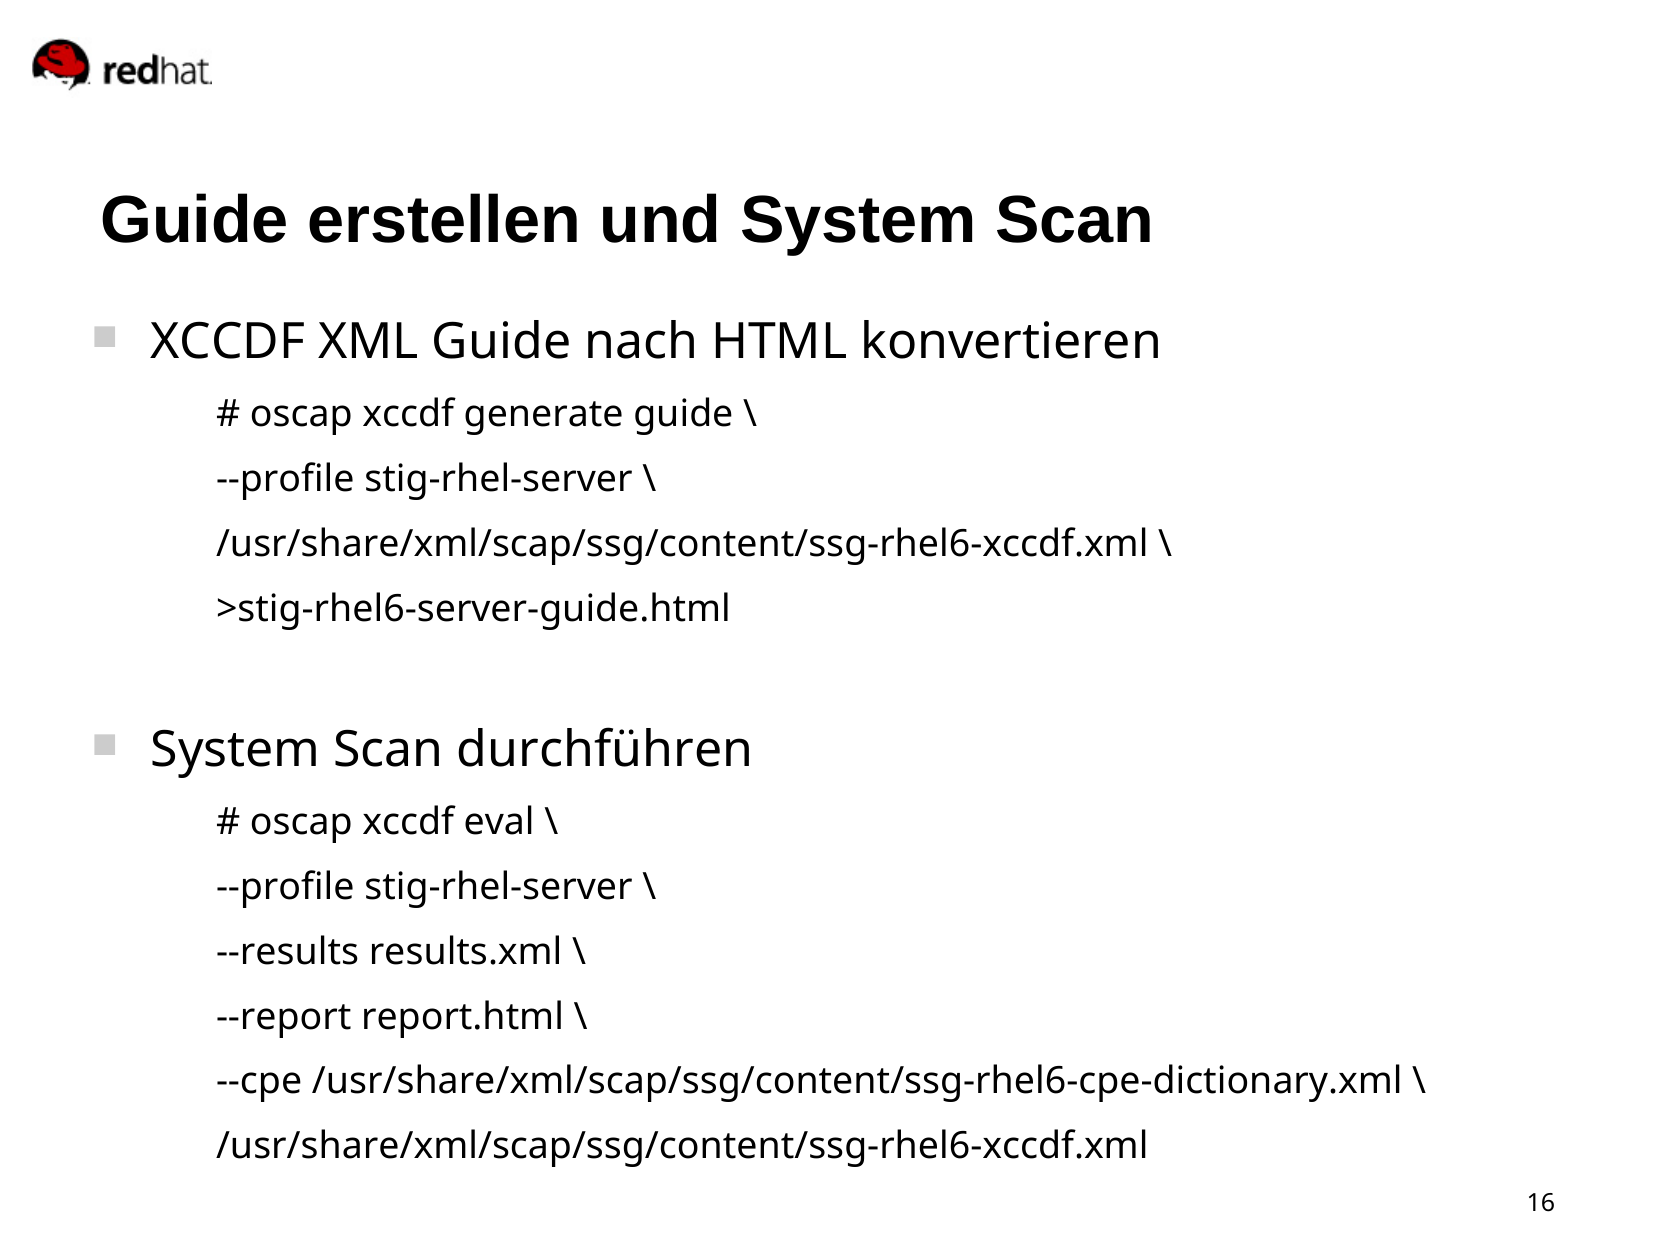

# Guide erstellen und System Scan
XCCDF XML Guide nach HTML konvertieren
# oscap xccdf generate guide \
--profile stig-rhel-server \
/usr/share/xml/scap/ssg/content/ssg-rhel6-xccdf.xml \
>stig-rhel6-server-guide.html
System Scan durchführen
# oscap xccdf eval \
--profile stig-rhel-server \
--results results.xml \
--report report.html \
--cpe /usr/share/xml/scap/ssg/content/ssg-rhel6-cpe-dictionary.xml \
/usr/share/xml/scap/ssg/content/ssg-rhel6-xccdf.xml